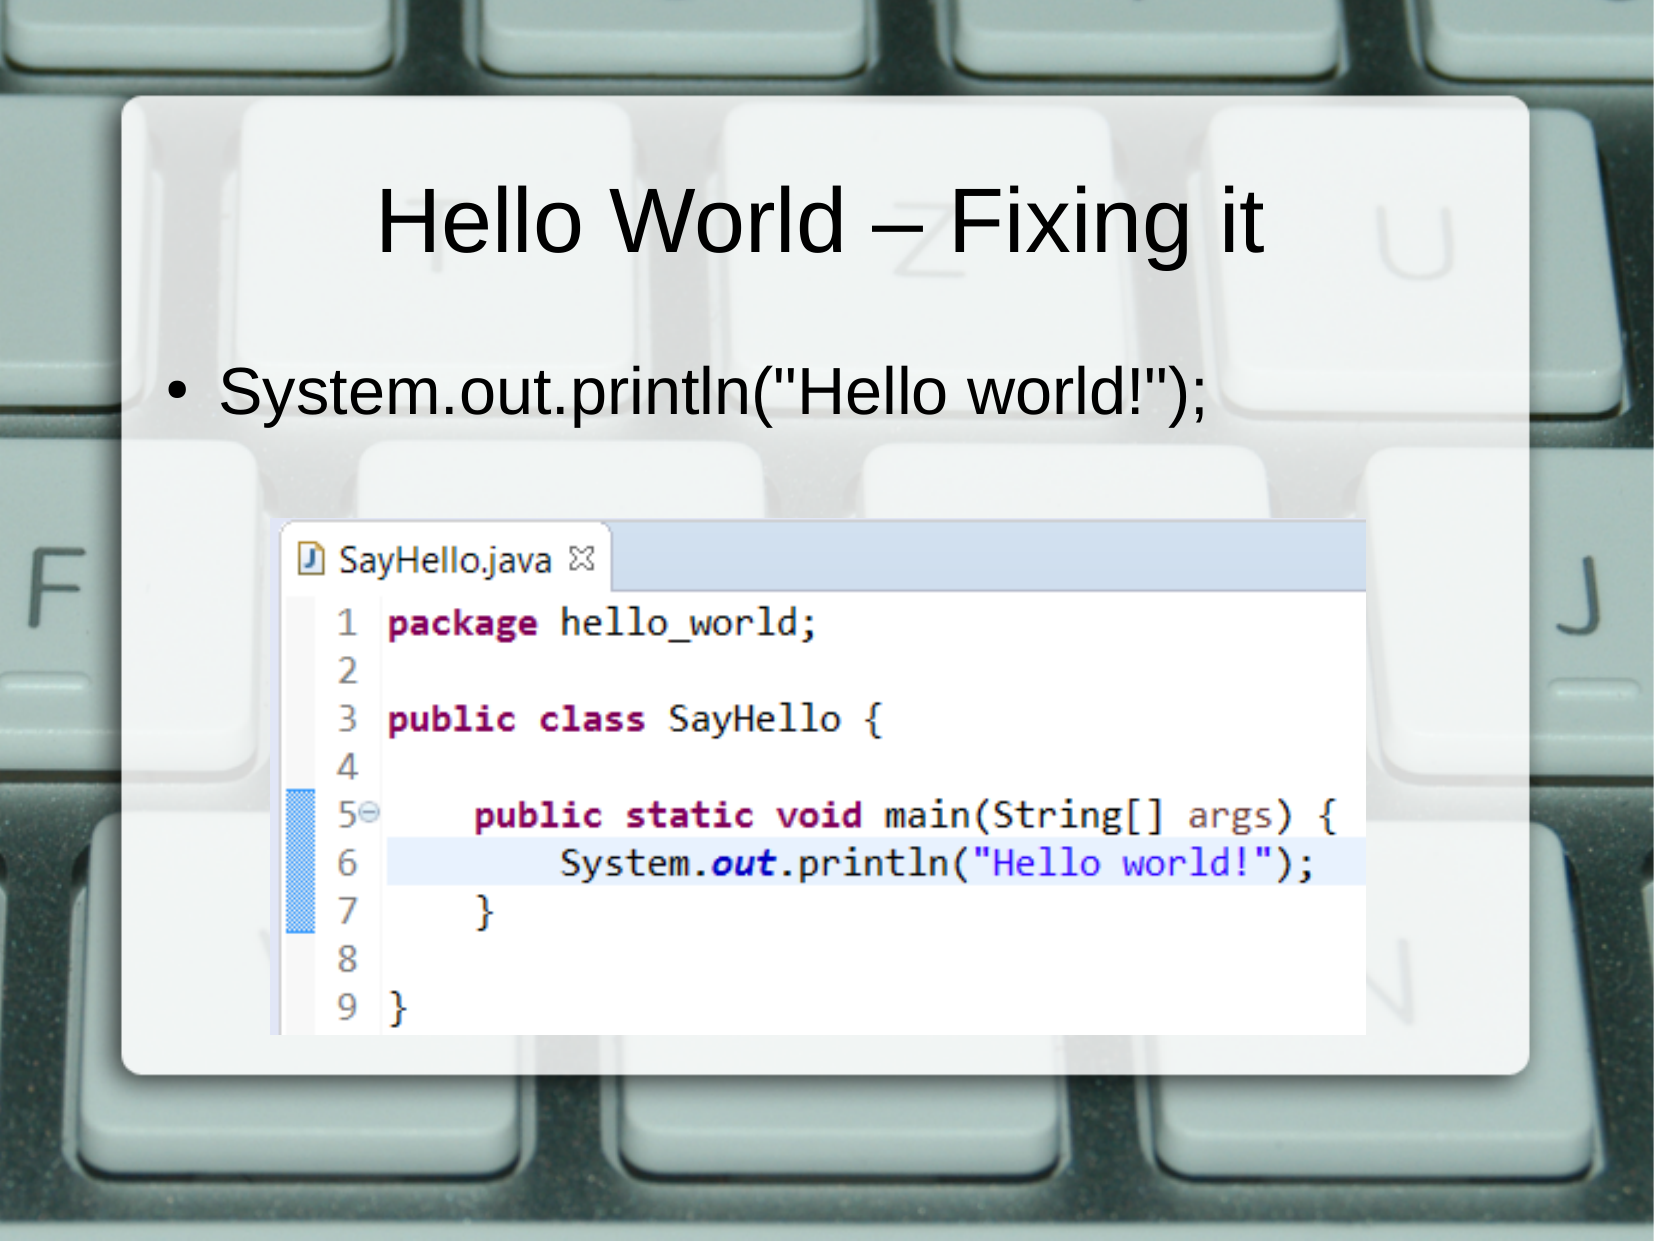

# Hello World – Fixing it
System.out.println("Hello world!");